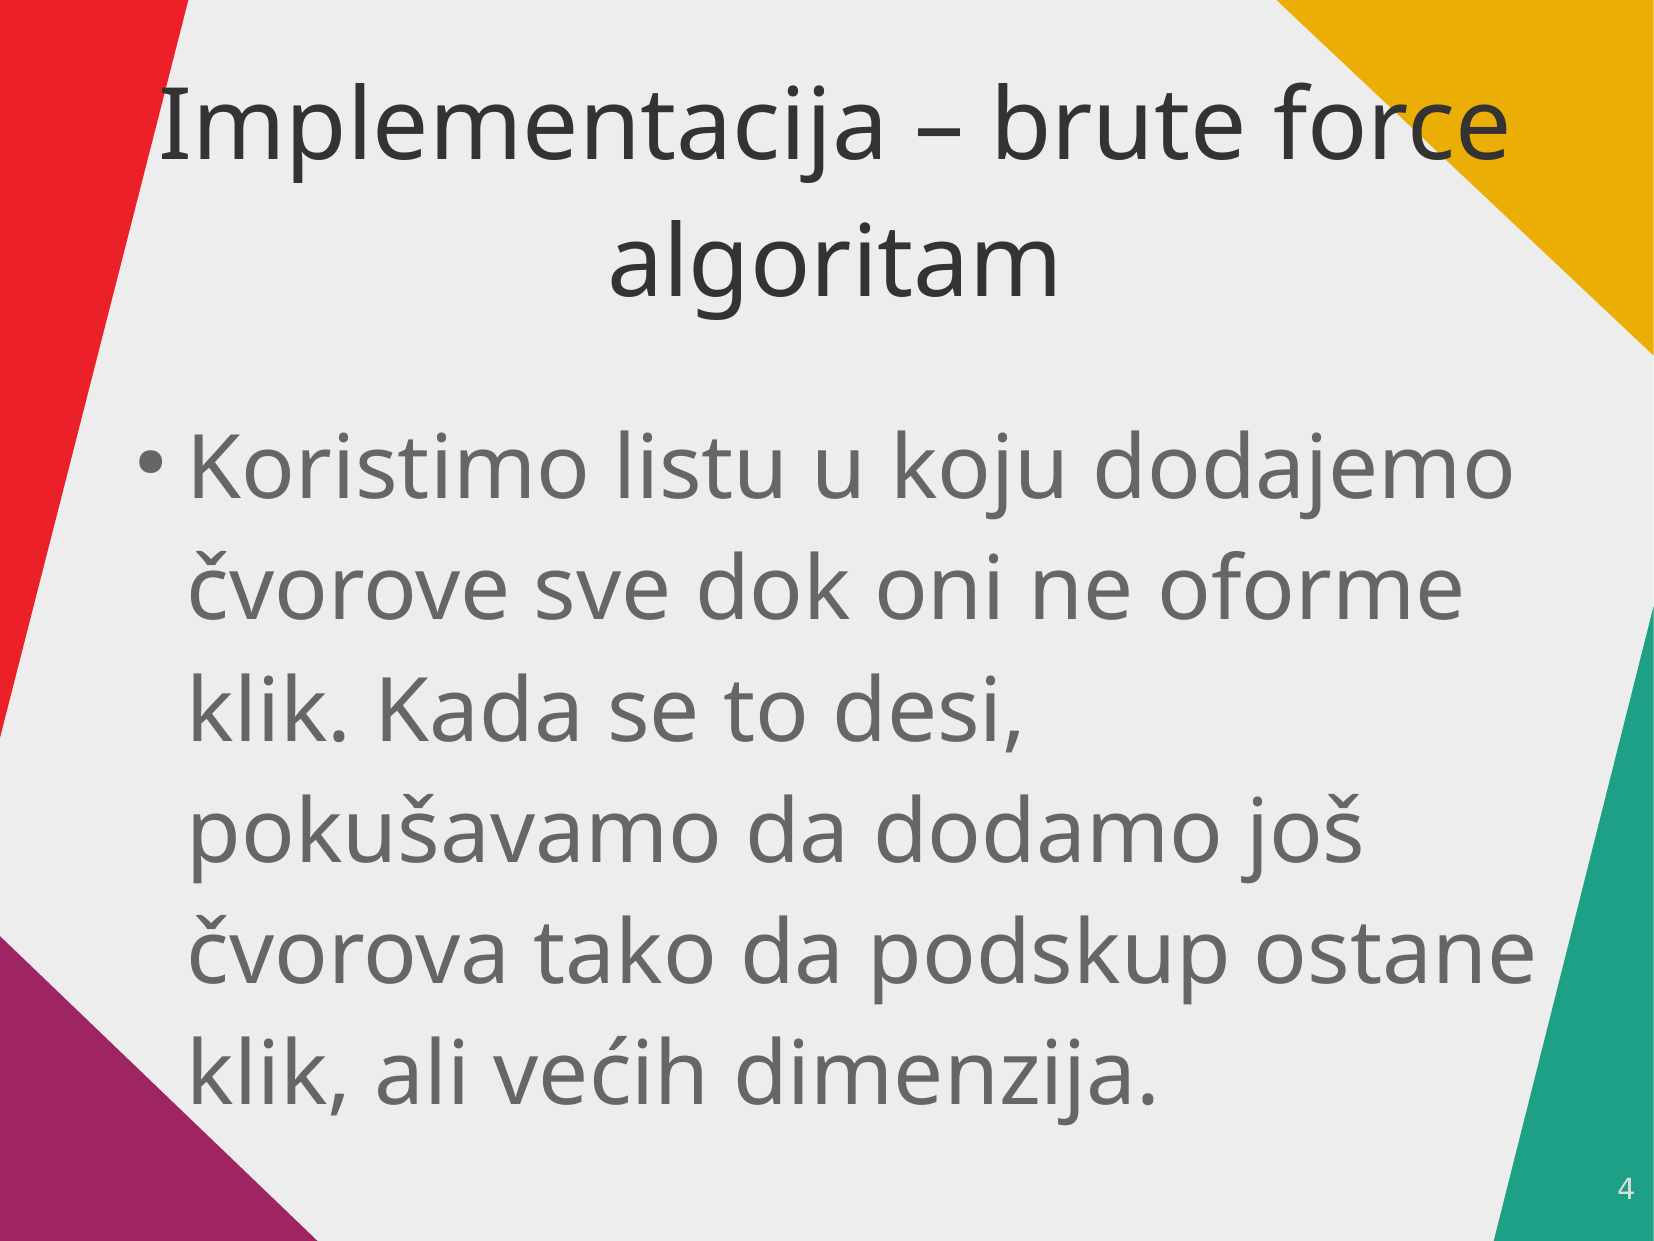

# Implementacija – brute force algoritam
Koristimo listu u koju dodajemo čvorove sve dok oni ne oforme klik. Kada se to desi, pokušavamo da dodamo još čvorova tako da podskup ostane klik, ali većih dimenzija.
4